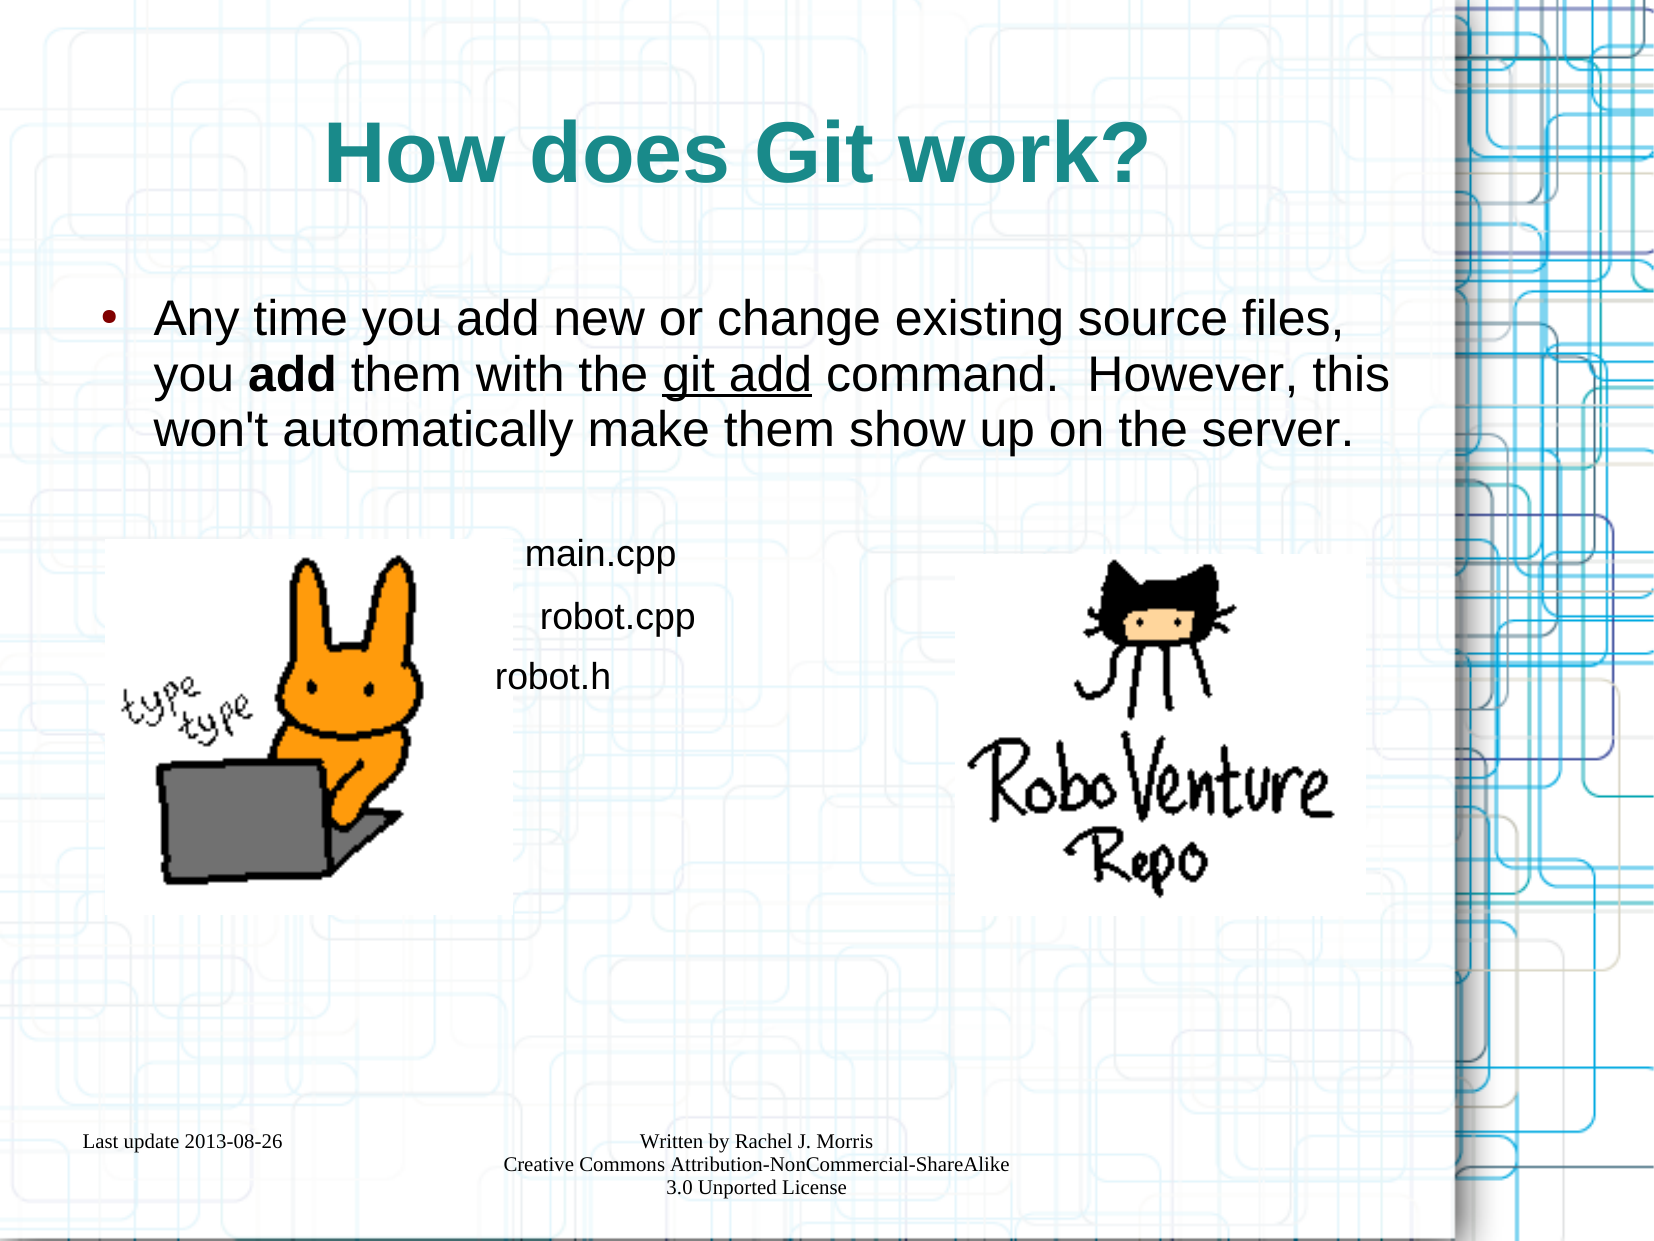

# How does Git work?
Any time you add new or change existing source files, you add them with the git add command. However, this won't automatically make them show up on the server.
main.cpp
robot.cpp
robot.h